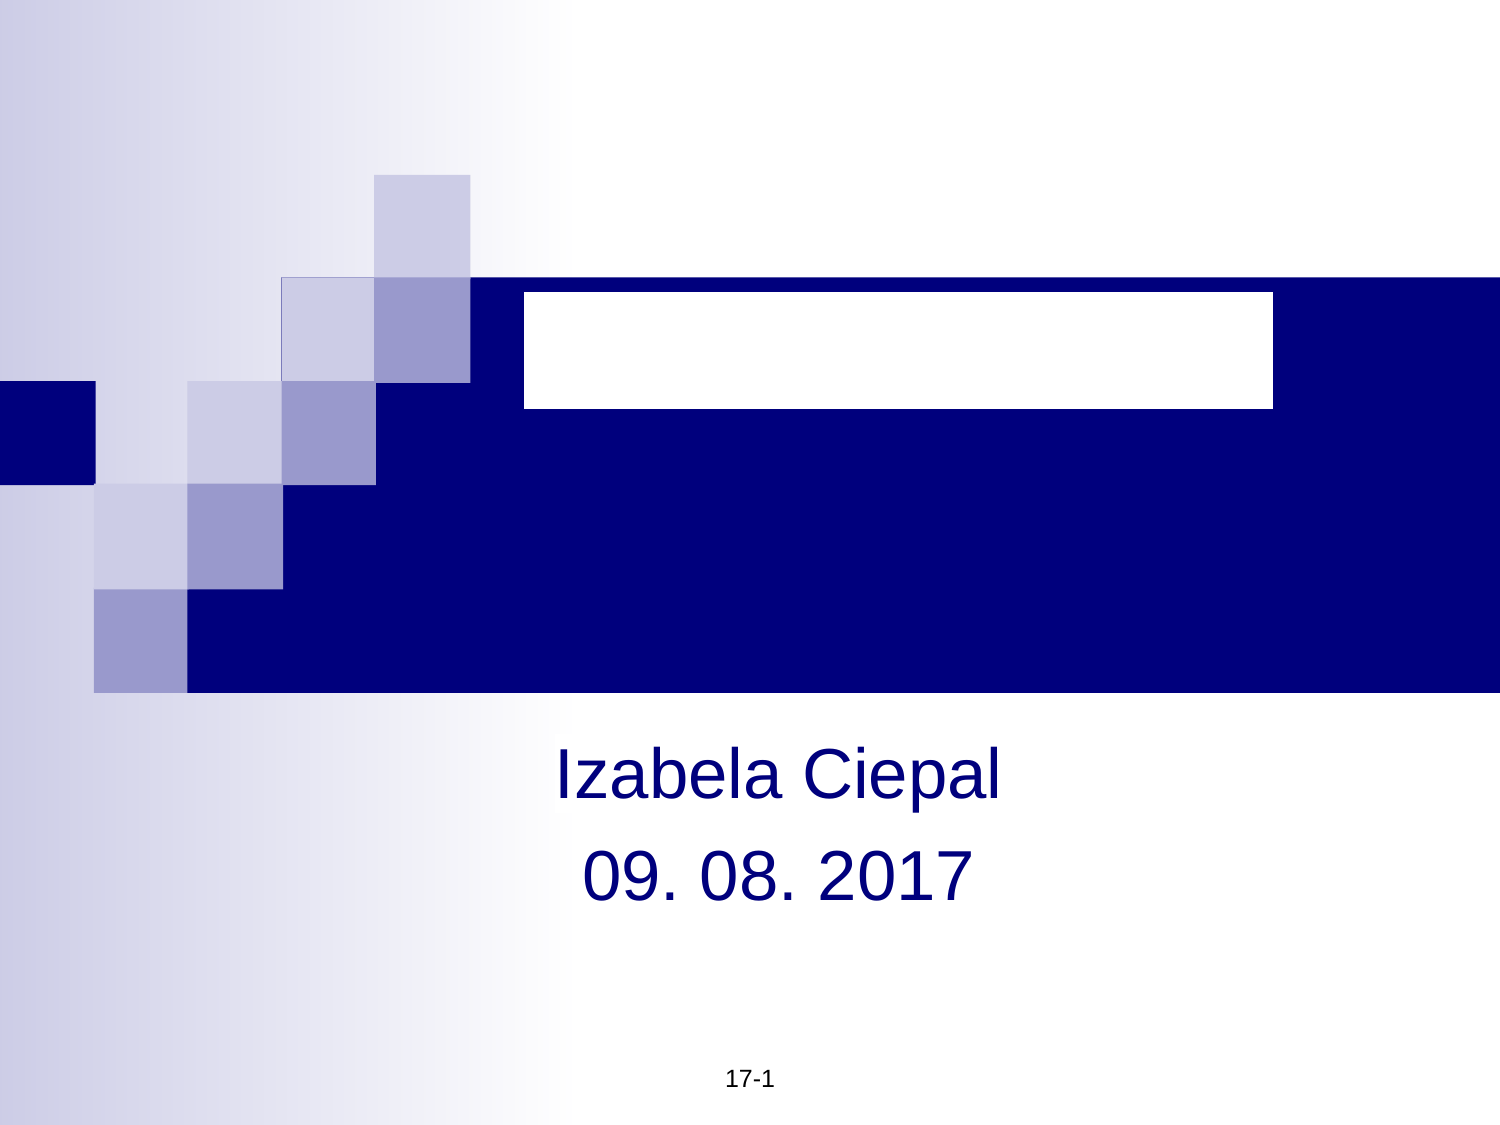

# p-C @ 230 MeV
Izabela Ciepal
09. 08. 2017
17-1